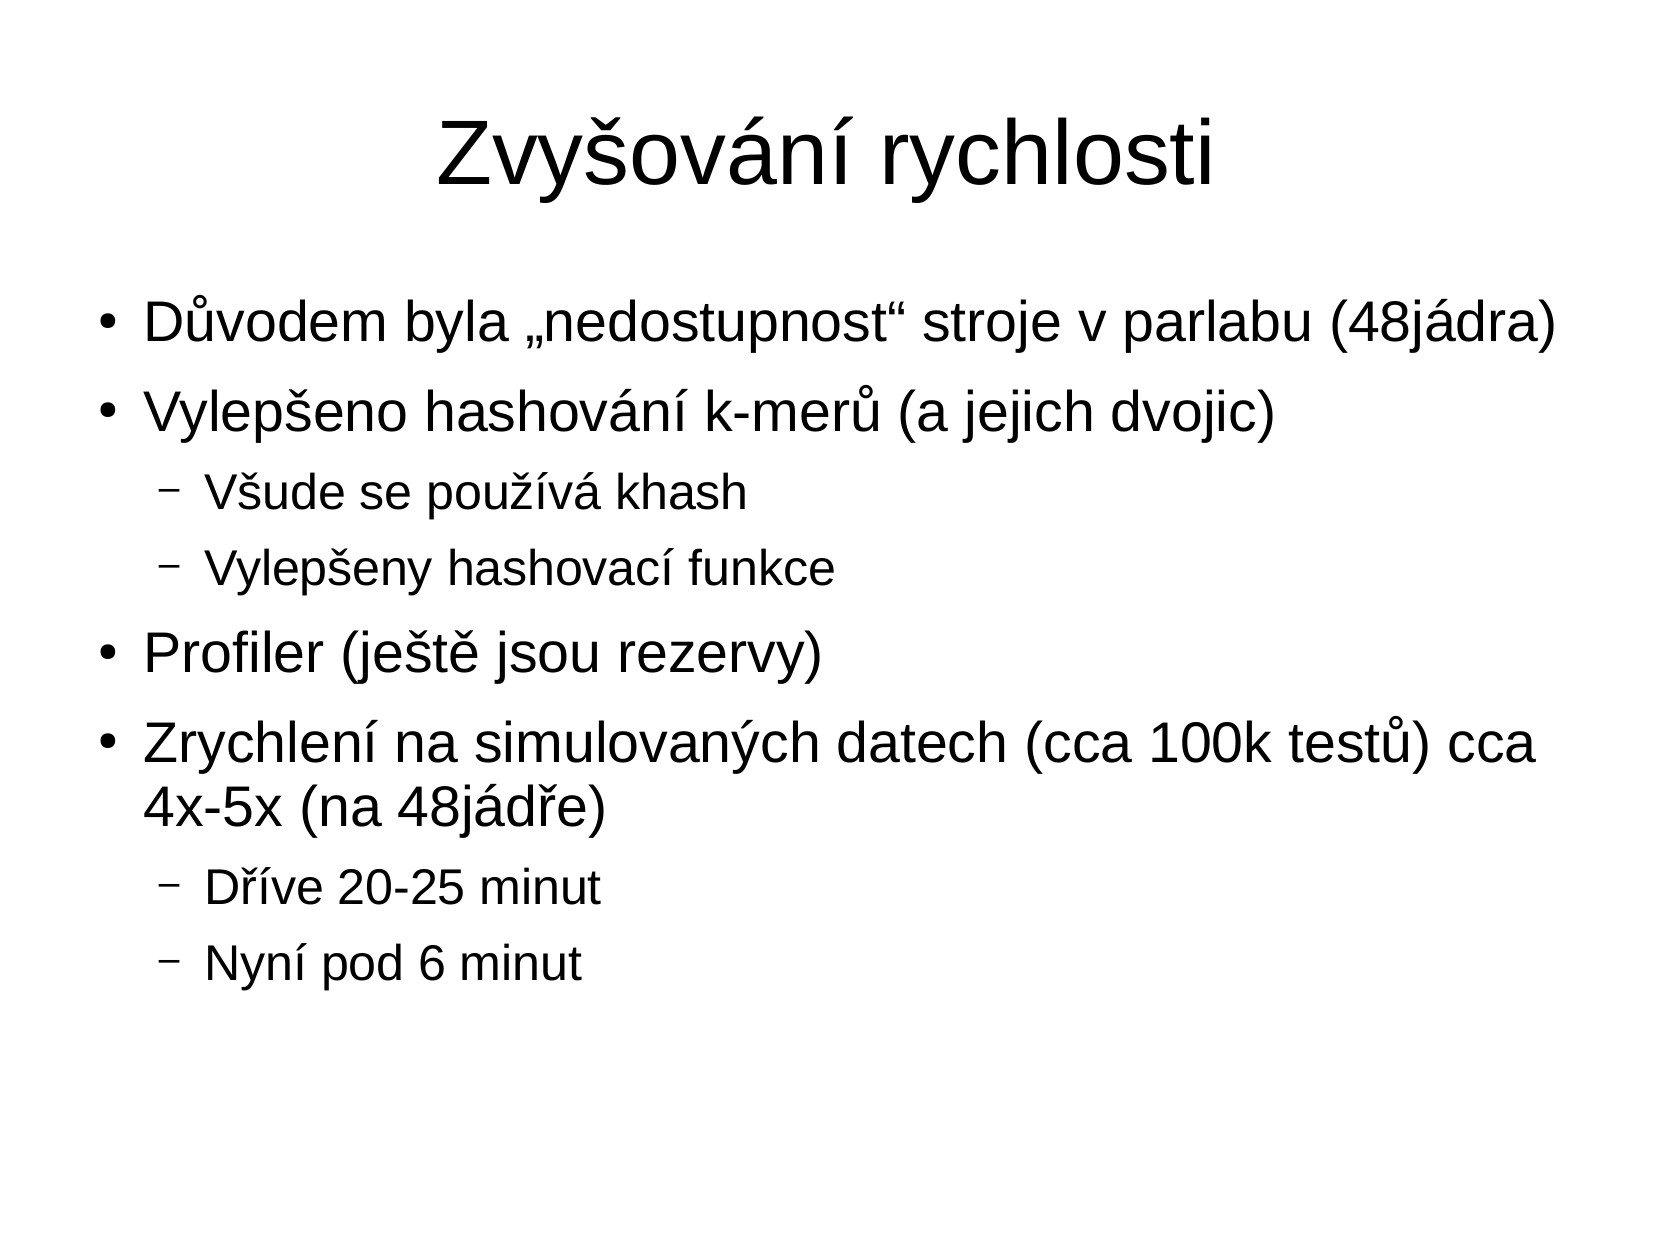

# Zvyšování rychlosti
Důvodem byla „nedostupnost“ stroje v parlabu (48jádra)
Vylepšeno hashování k-merů (a jejich dvojic)
Všude se používá khash
Vylepšeny hashovací funkce
Profiler (ještě jsou rezervy)
Zrychlení na simulovaných datech (cca 100k testů) cca 4x-5x (na 48jádře)
Dříve 20-25 minut
Nyní pod 6 minut